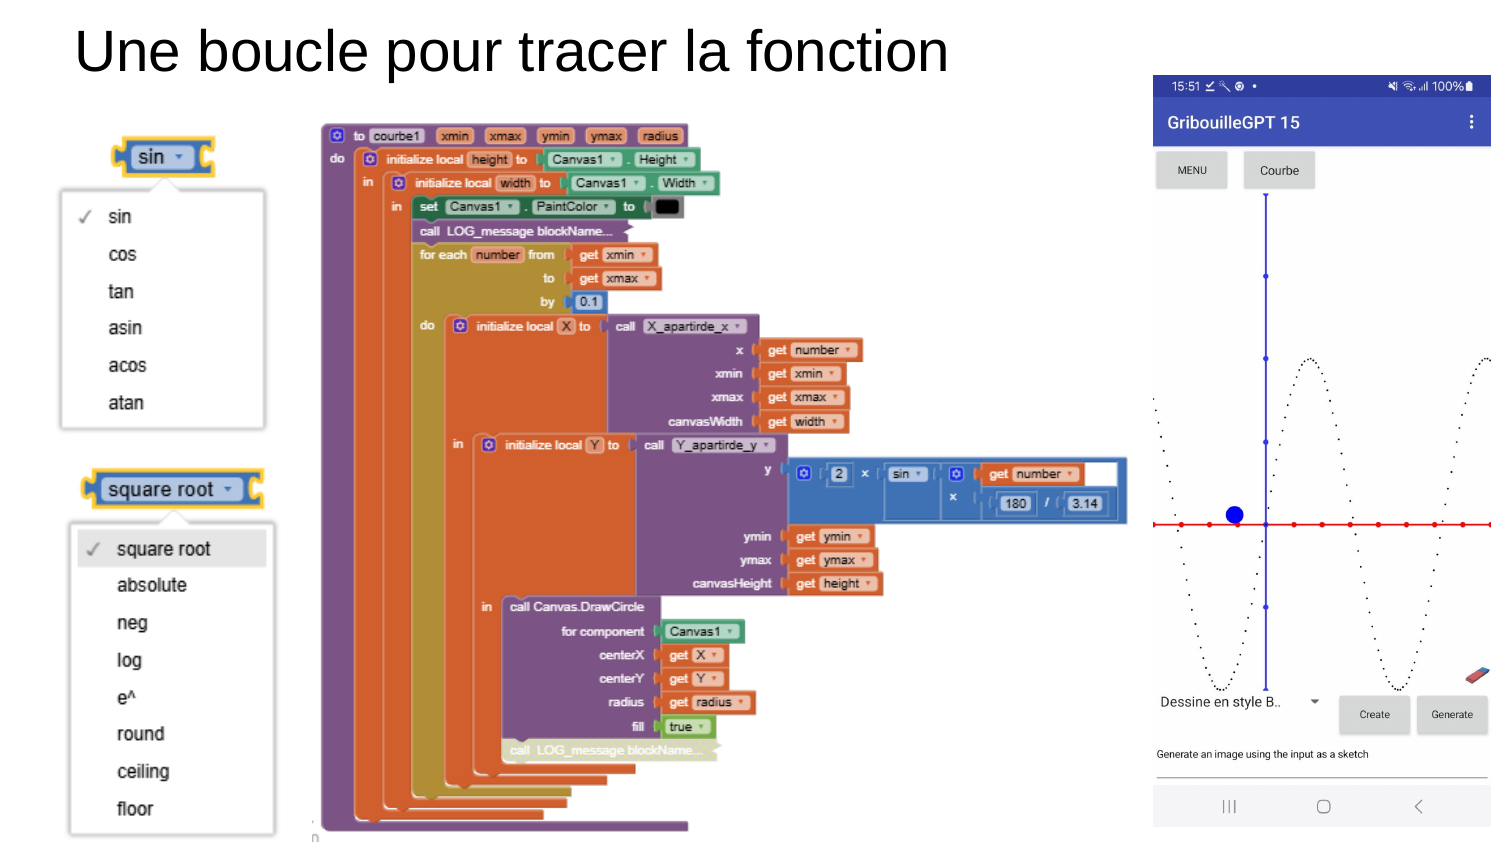

# Une boucle pour tracer la fonction